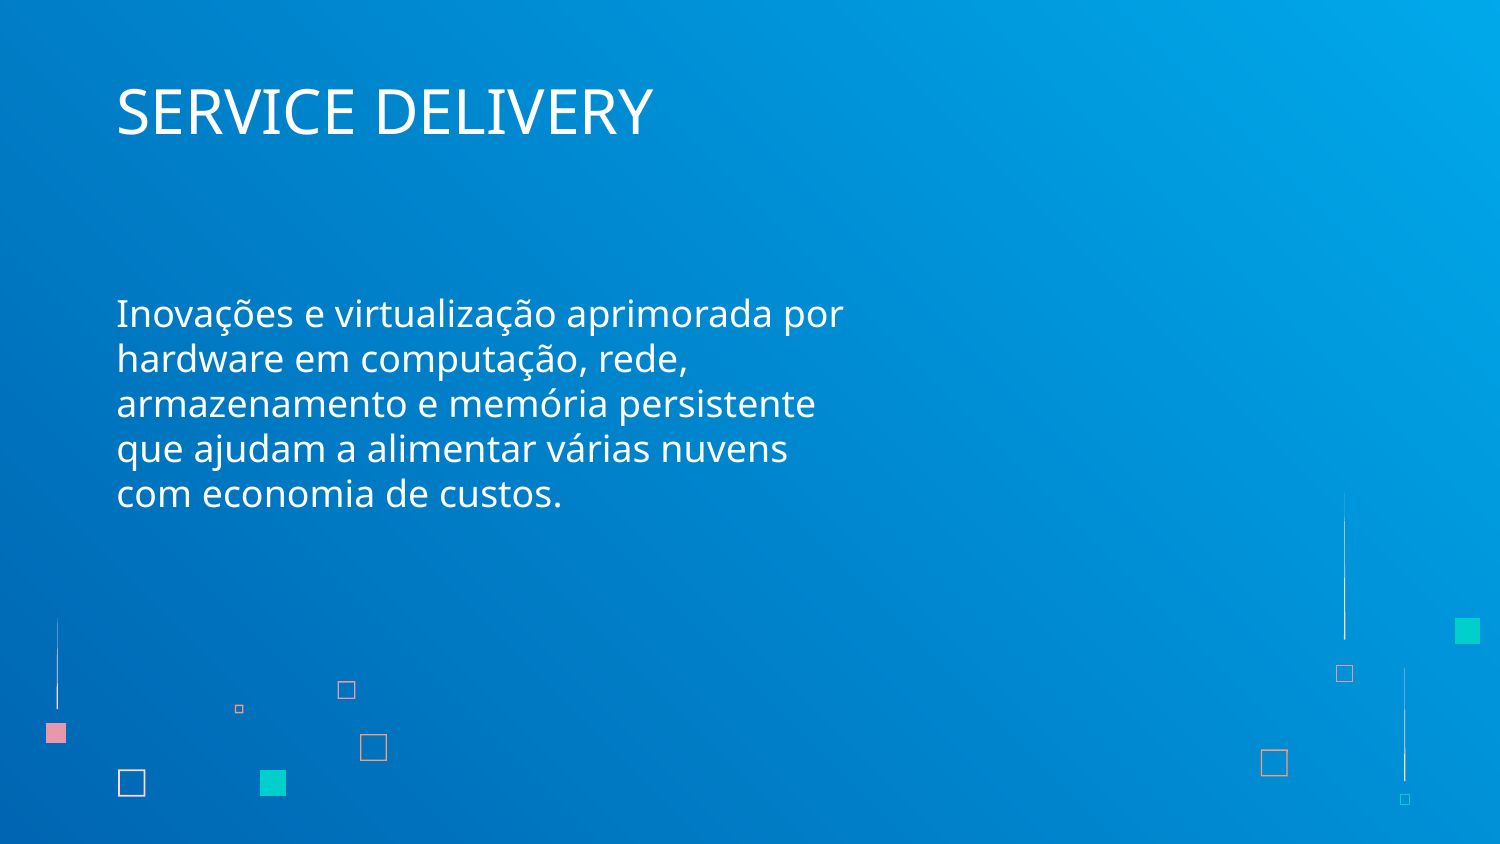

SERVICE DELIVERY
# Inovações e virtualização aprimorada por hardware em computação, rede, armazenamento e memória persistente que ajudam a alimentar várias nuvens com economia de custos.